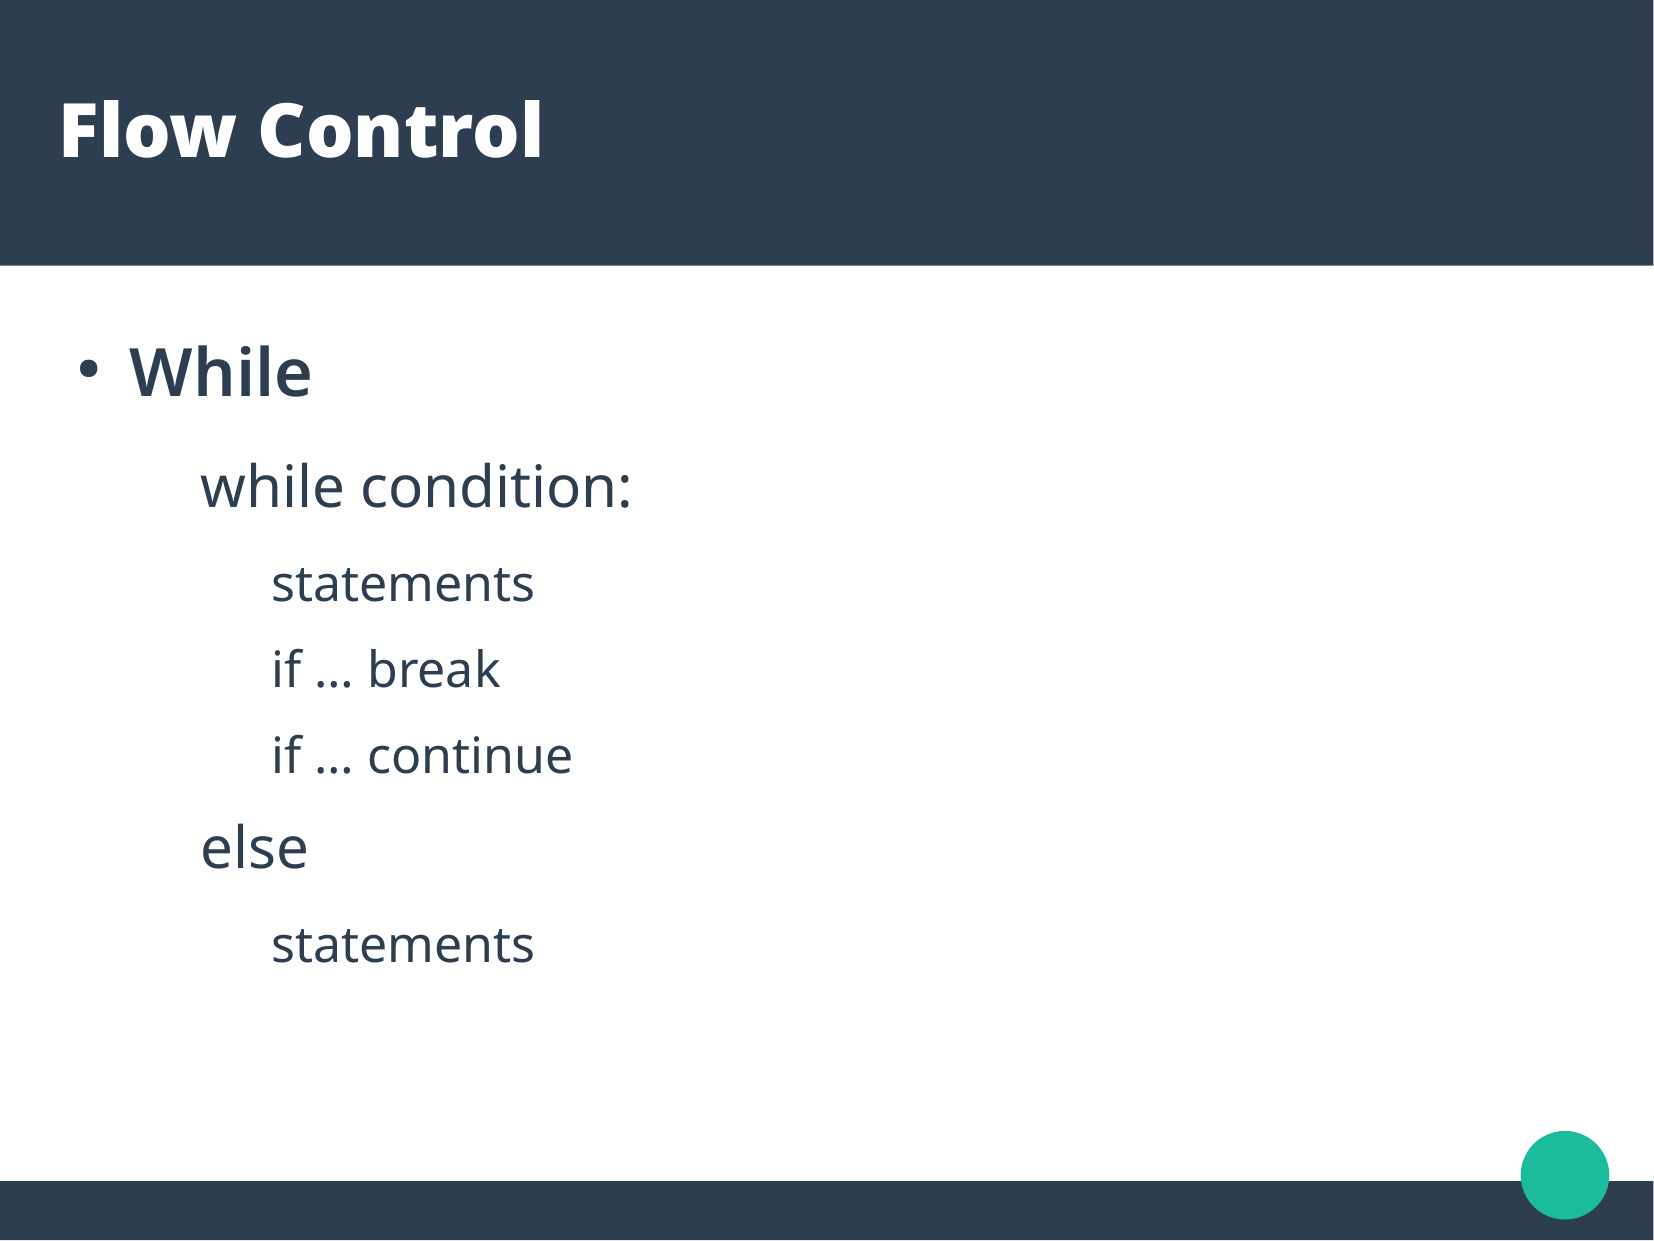

# Flow Control
While
while condition:
statements
if … break
if … continue
else
statements